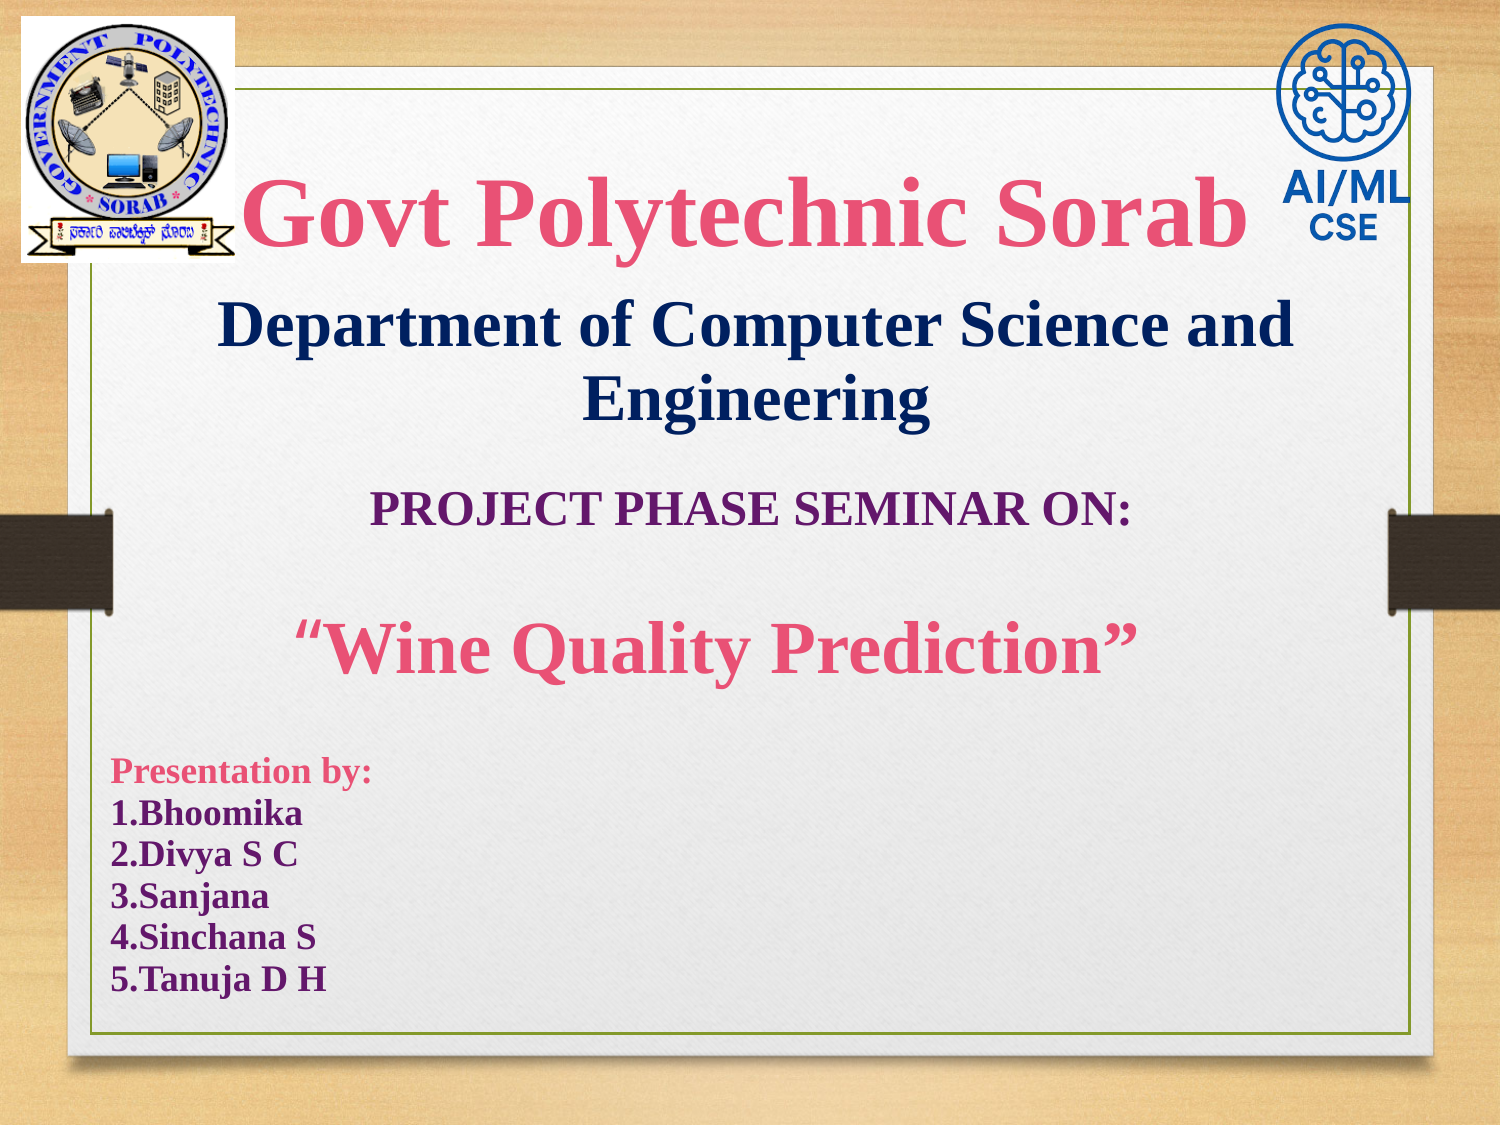

Govt Polytechnic Sorab
Department of Computer Science and Engineering
PROJECT PHASE SEMINAR ON:
“Wine Quality Prediction”
Presentation by:
1.Bhoomika
2.Divya S C
3.Sanjana
4.Sinchana S
5.Tanuja D H